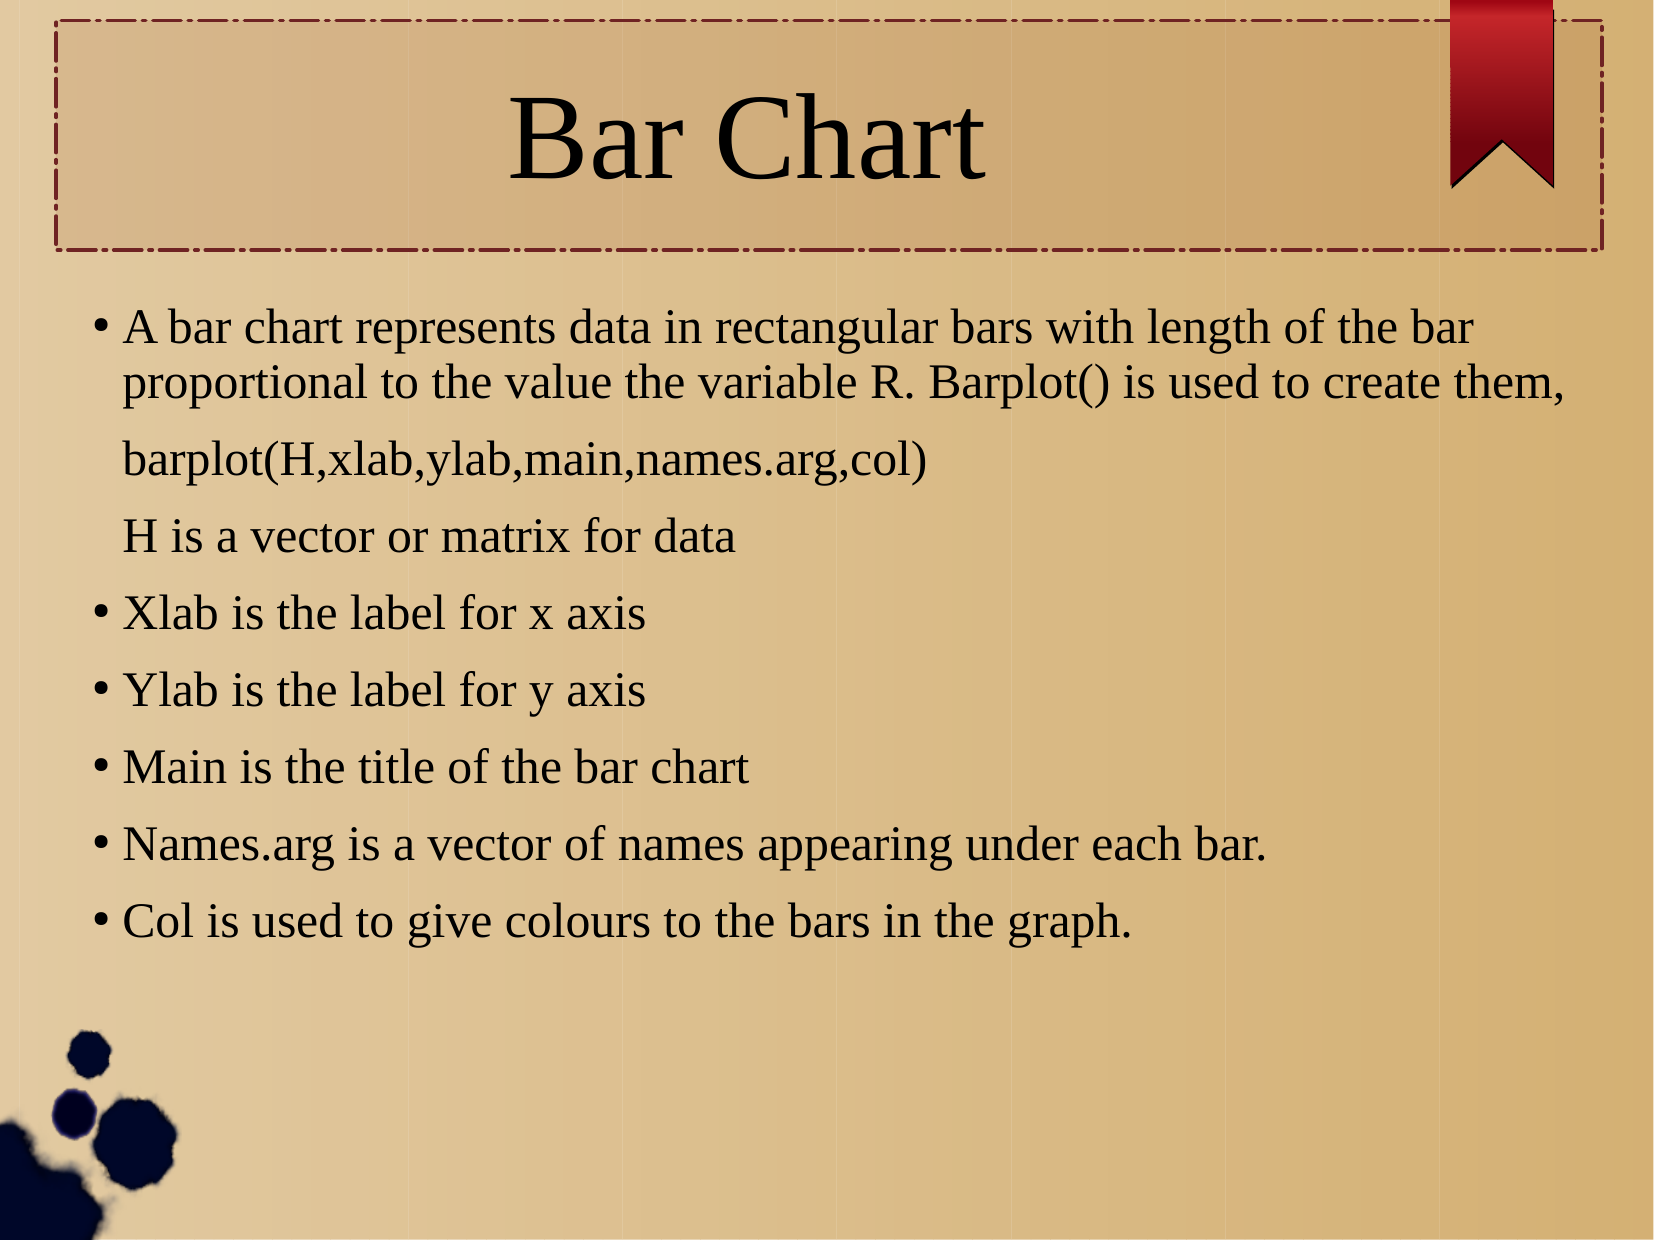

# Bar Chart
A bar chart represents data in rectangular bars with length of the bar proportional to the value the variable R. Barplot() is used to create them,
barplot(H,xlab,ylab,main,names.arg,col)
H is a vector or matrix for data
Xlab is the label for x axis
Ylab is the label for y axis
Main is the title of the bar chart
Names.arg is a vector of names appearing under each bar.
Col is used to give colours to the bars in the graph.